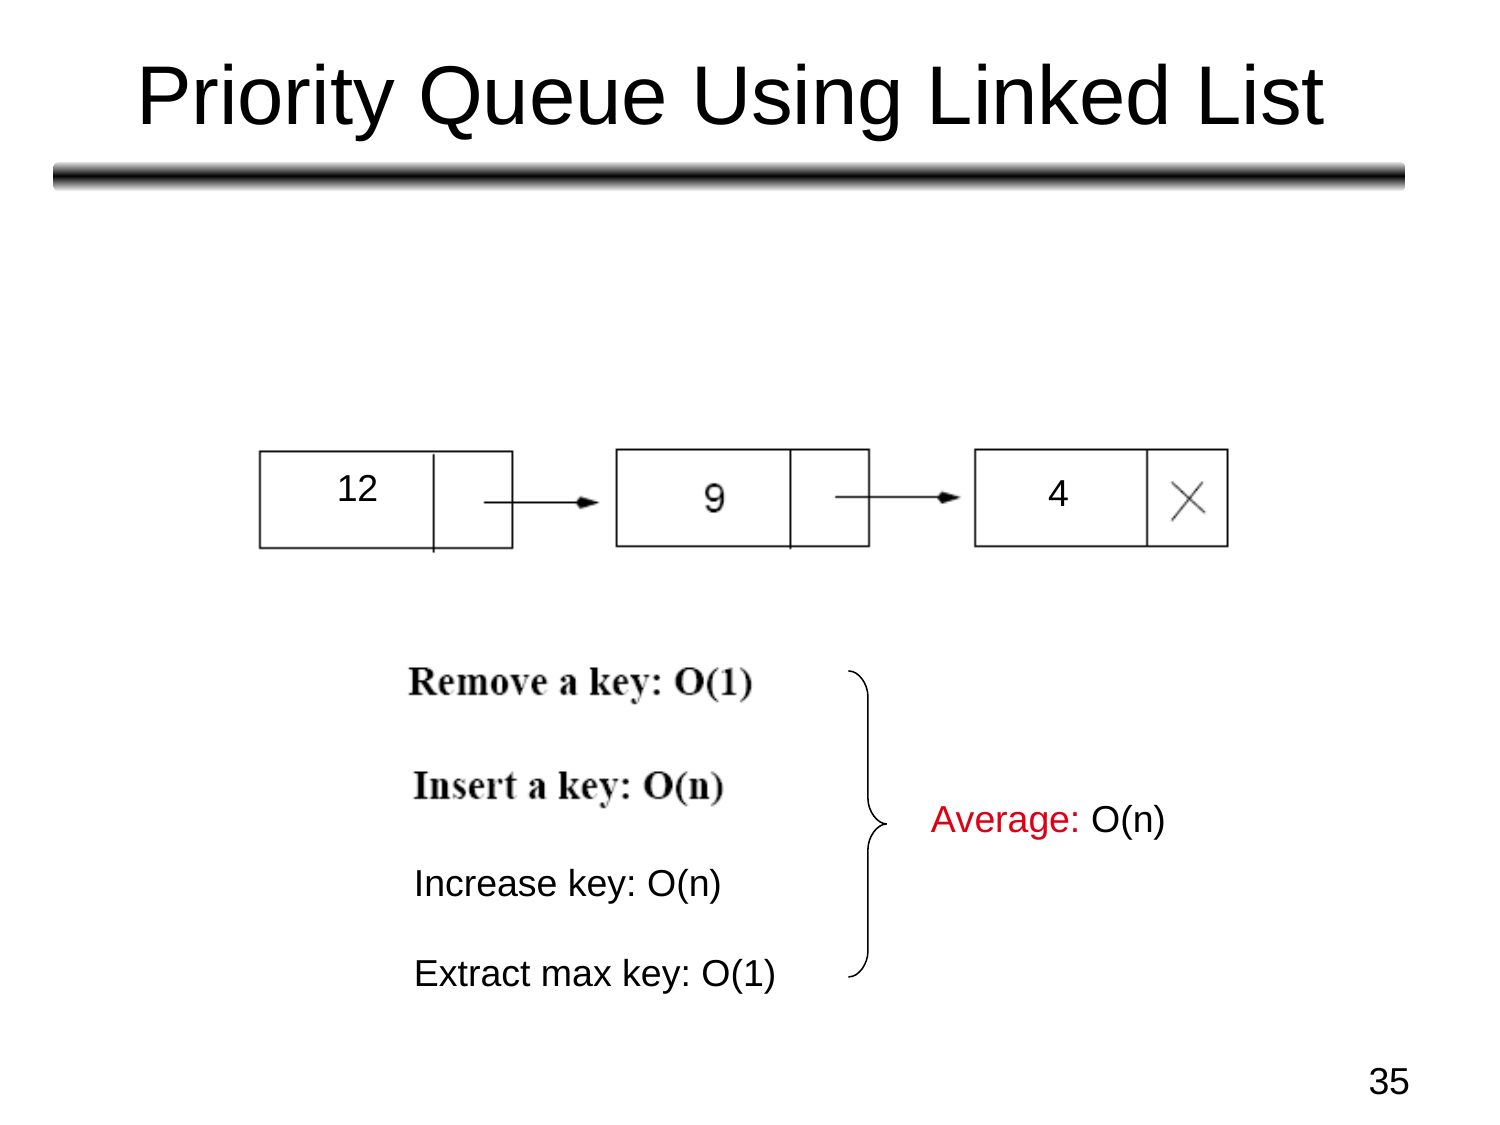

# Priority Queue Using Linked List
12
4
Average: O(n)
Increase key: O(n)
Extract max key: O(1)
35